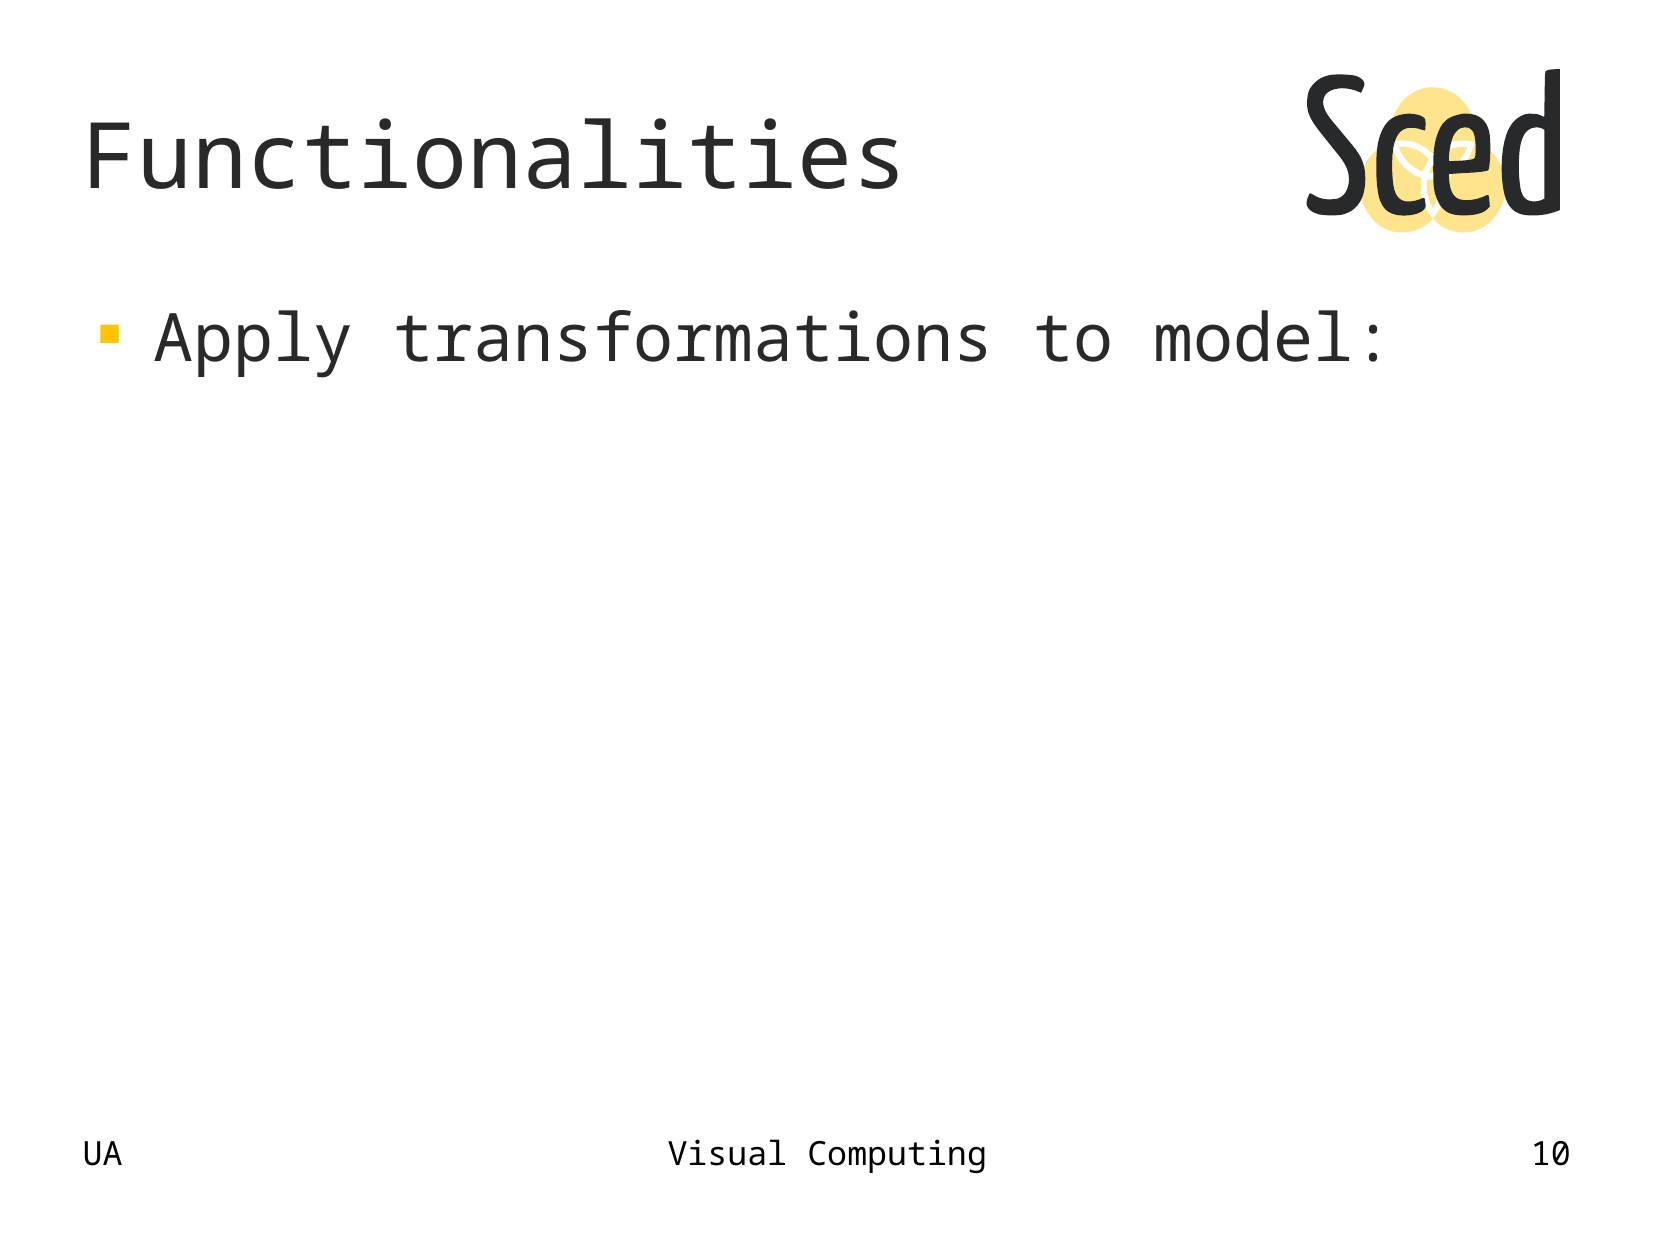

# Functionalities
Apply transformations to model:
UA
Visual Computing
10